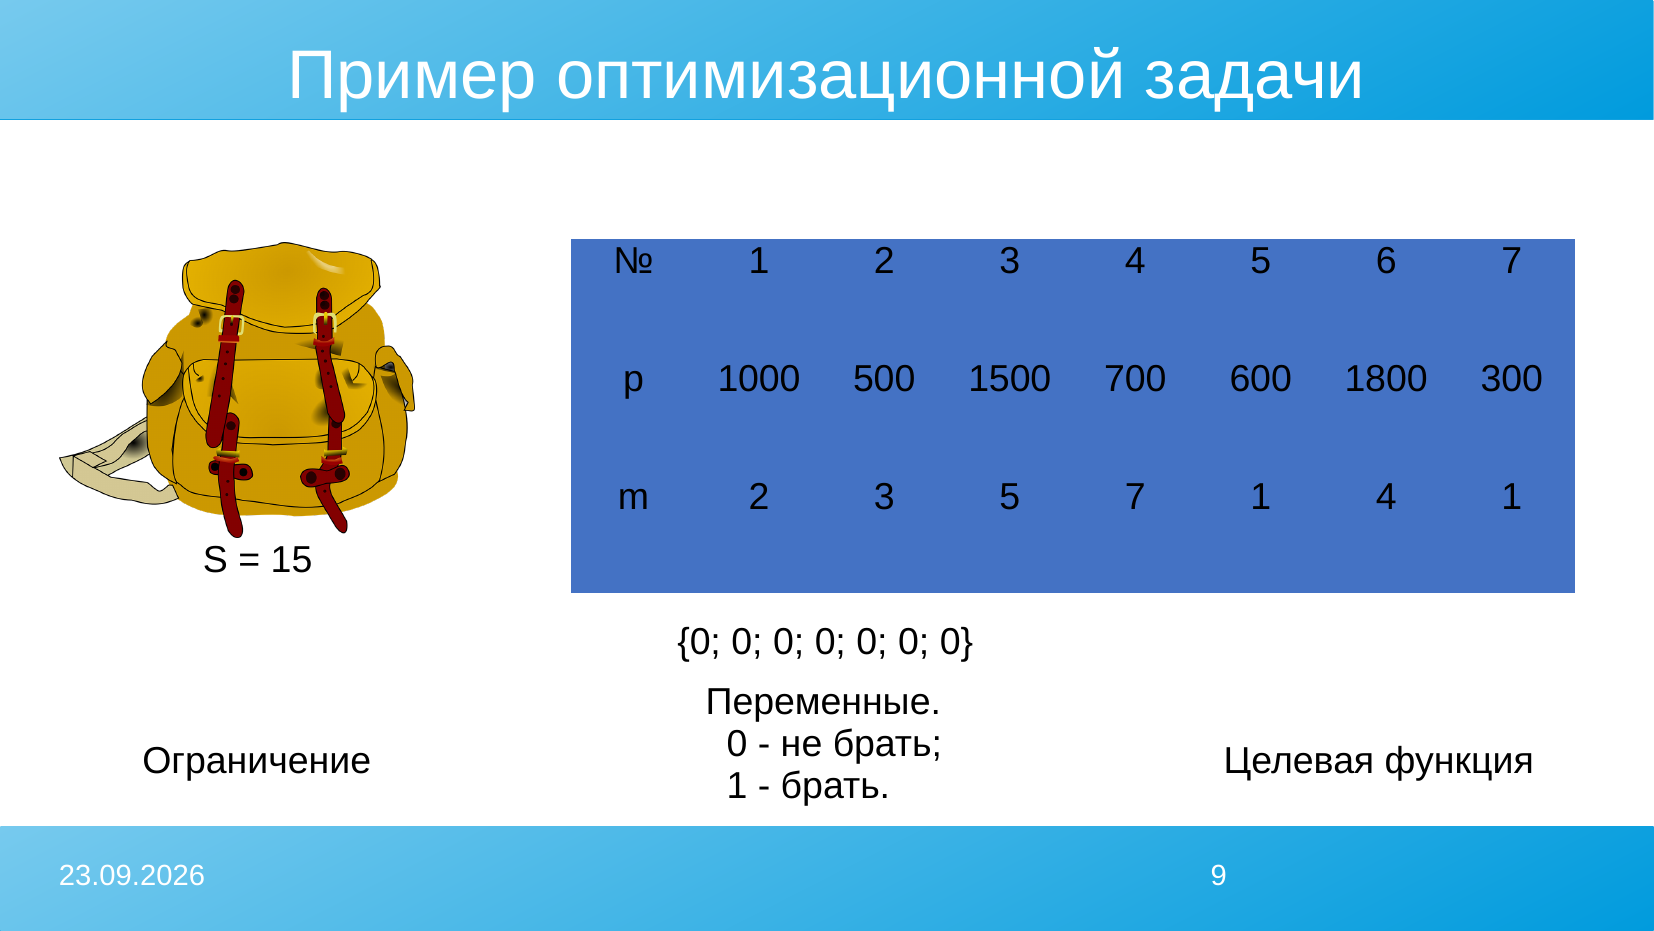

# Пример оптимизационной задачи
| № | 1 | 2 | 3 | 4 | 5 | 6 | 7 |
| --- | --- | --- | --- | --- | --- | --- | --- |
| p | 1000 | 500 | 1500 | 700 | 600 | 1800 | 300 |
| m | 2 | 3 | 5 | 7 | 1 | 4 | 1 |
S = 15
{0; 0; 0; 0; 0; 0; 0}
Переменные.
 0 - не брать;
 1 - брать.
Целевая функция
Ограничение
8